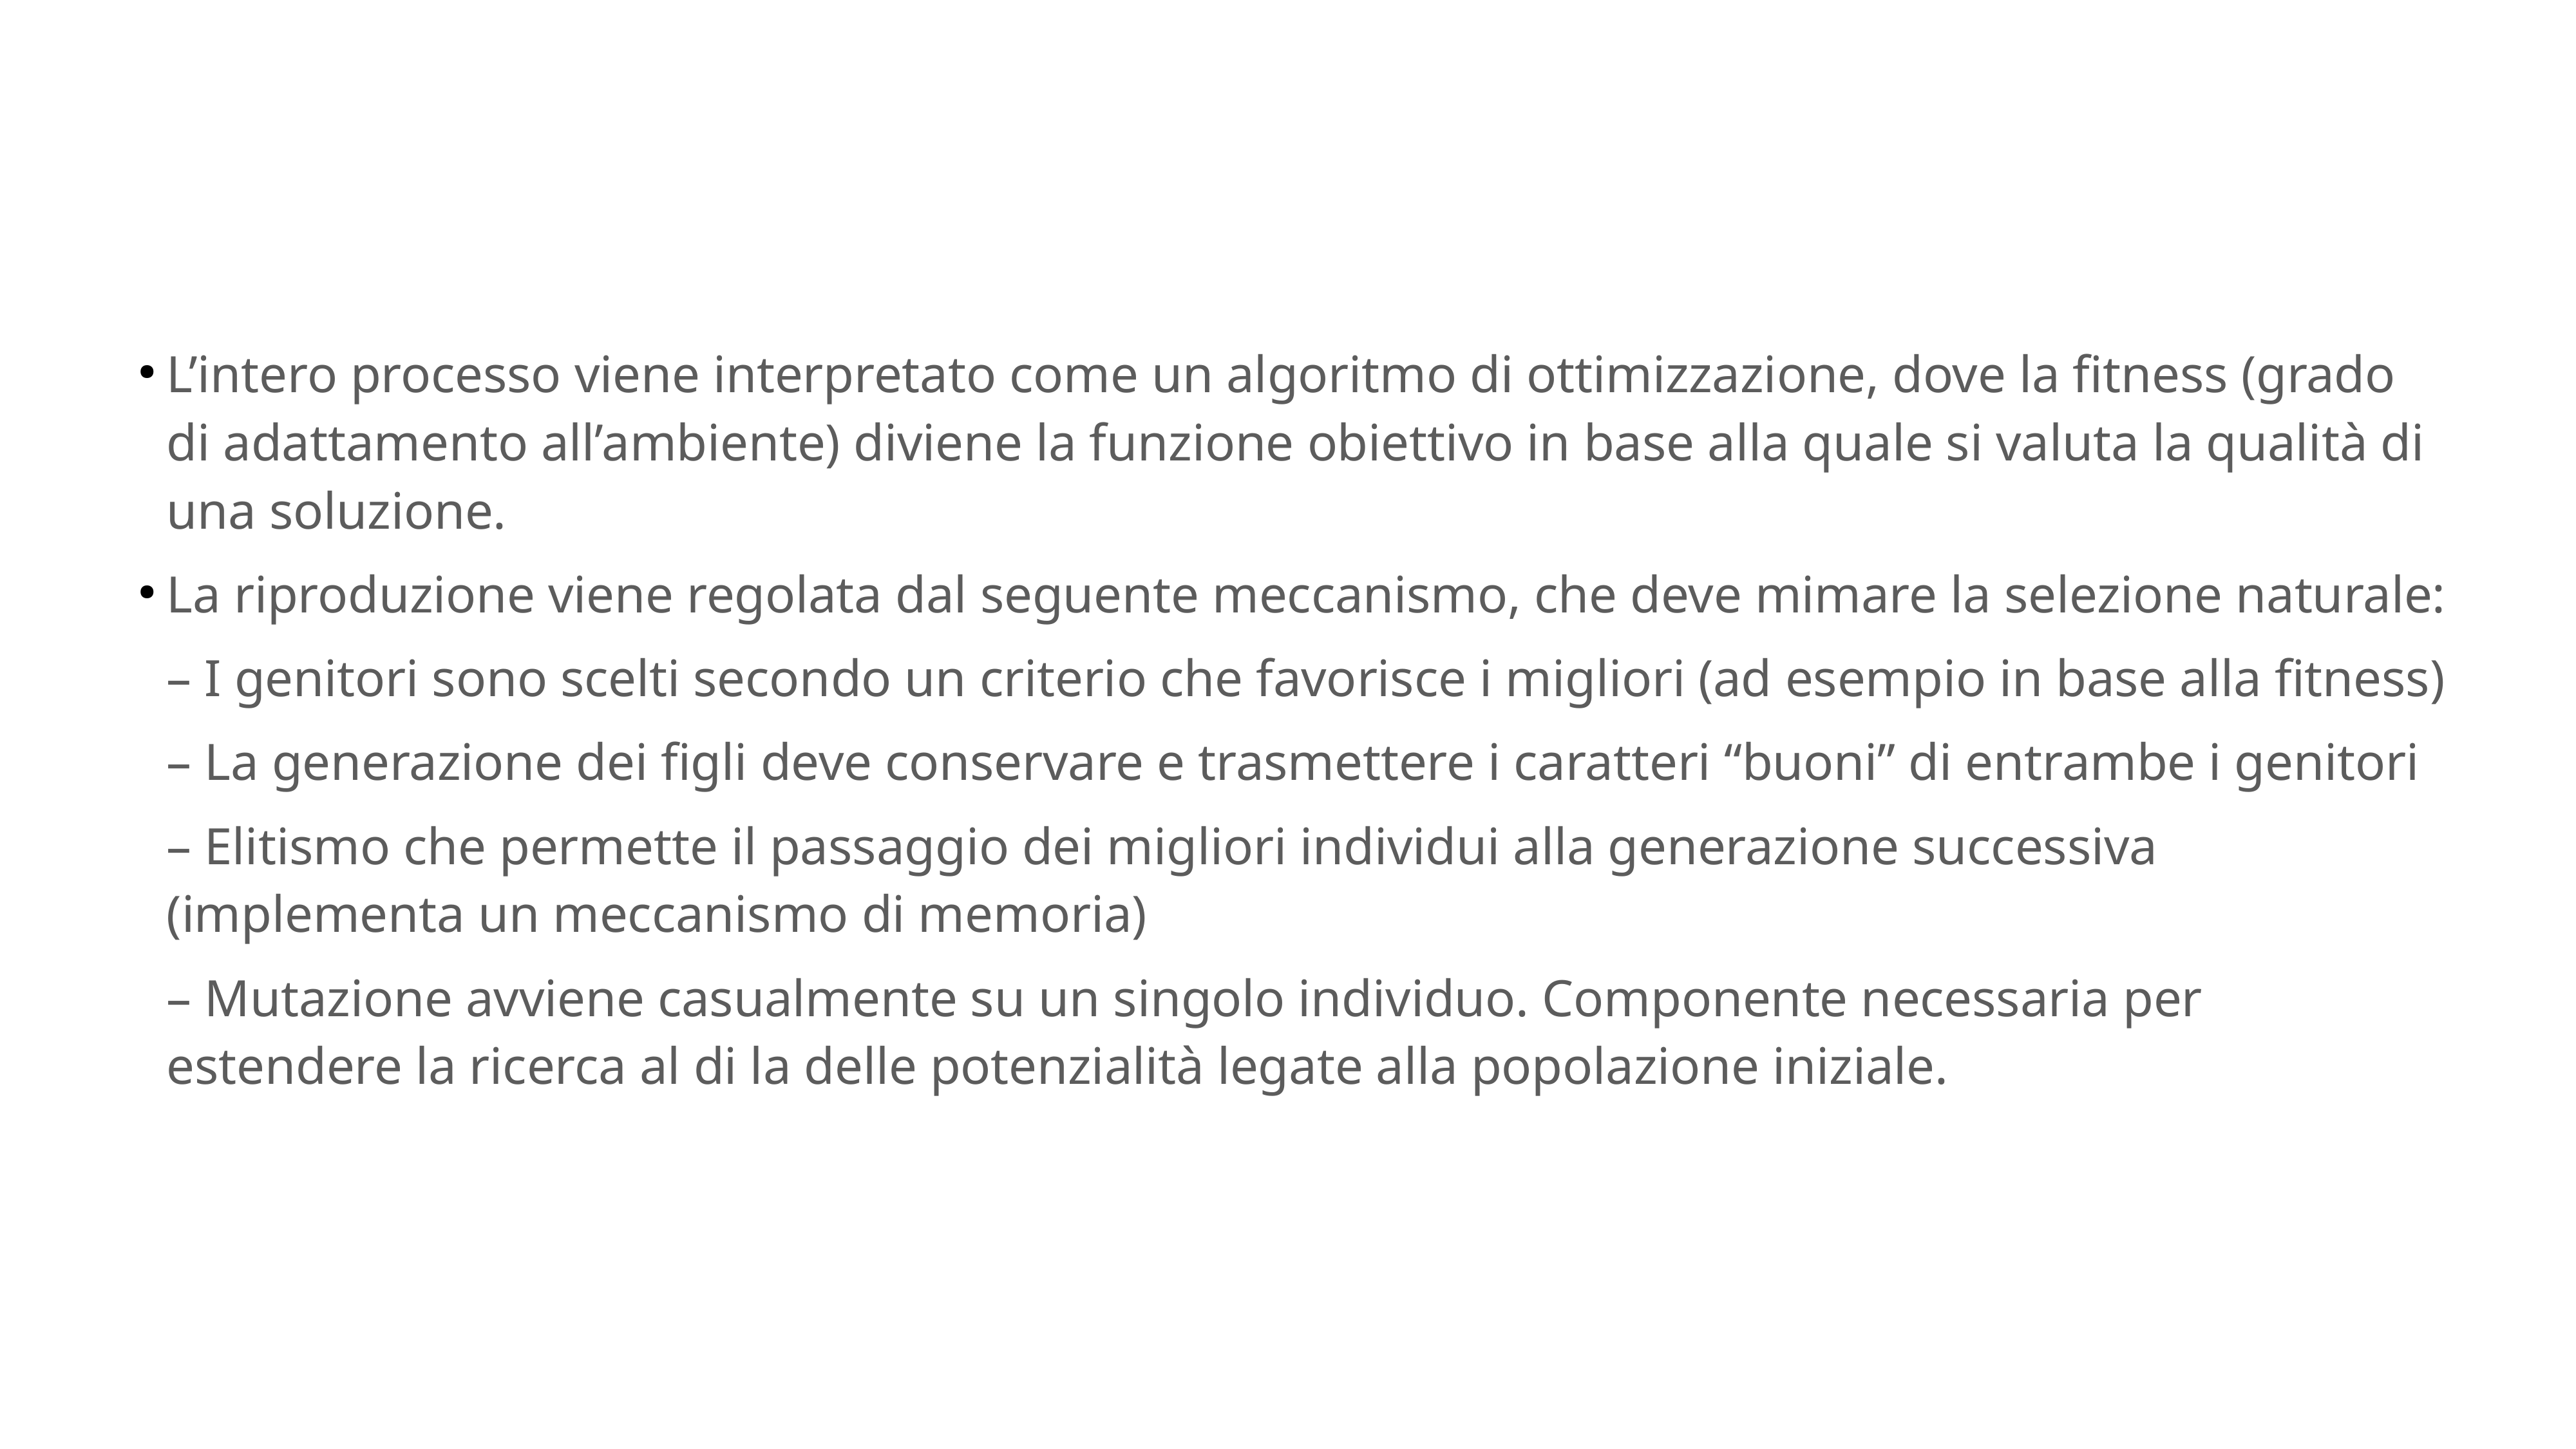

#
L’intero processo viene interpretato come un algoritmo di ottimizzazione, dove la fitness (grado di adattamento all’ambiente) diviene la funzione obiettivo in base alla quale si valuta la qualità di una soluzione.
La riproduzione viene regolata dal seguente meccanismo, che deve mimare la selezione naturale:
– I genitori sono scelti secondo un criterio che favorisce i migliori (ad esempio in base alla fitness)
– La generazione dei figli deve conservare e trasmettere i caratteri “buoni” di entrambe i genitori
– Elitismo che permette il passaggio dei migliori individui alla generazione successiva (implementa un meccanismo di memoria)
– Mutazione avviene casualmente su un singolo individuo. Componente necessaria per estendere la ricerca al di la delle potenzialità legate alla popolazione iniziale.